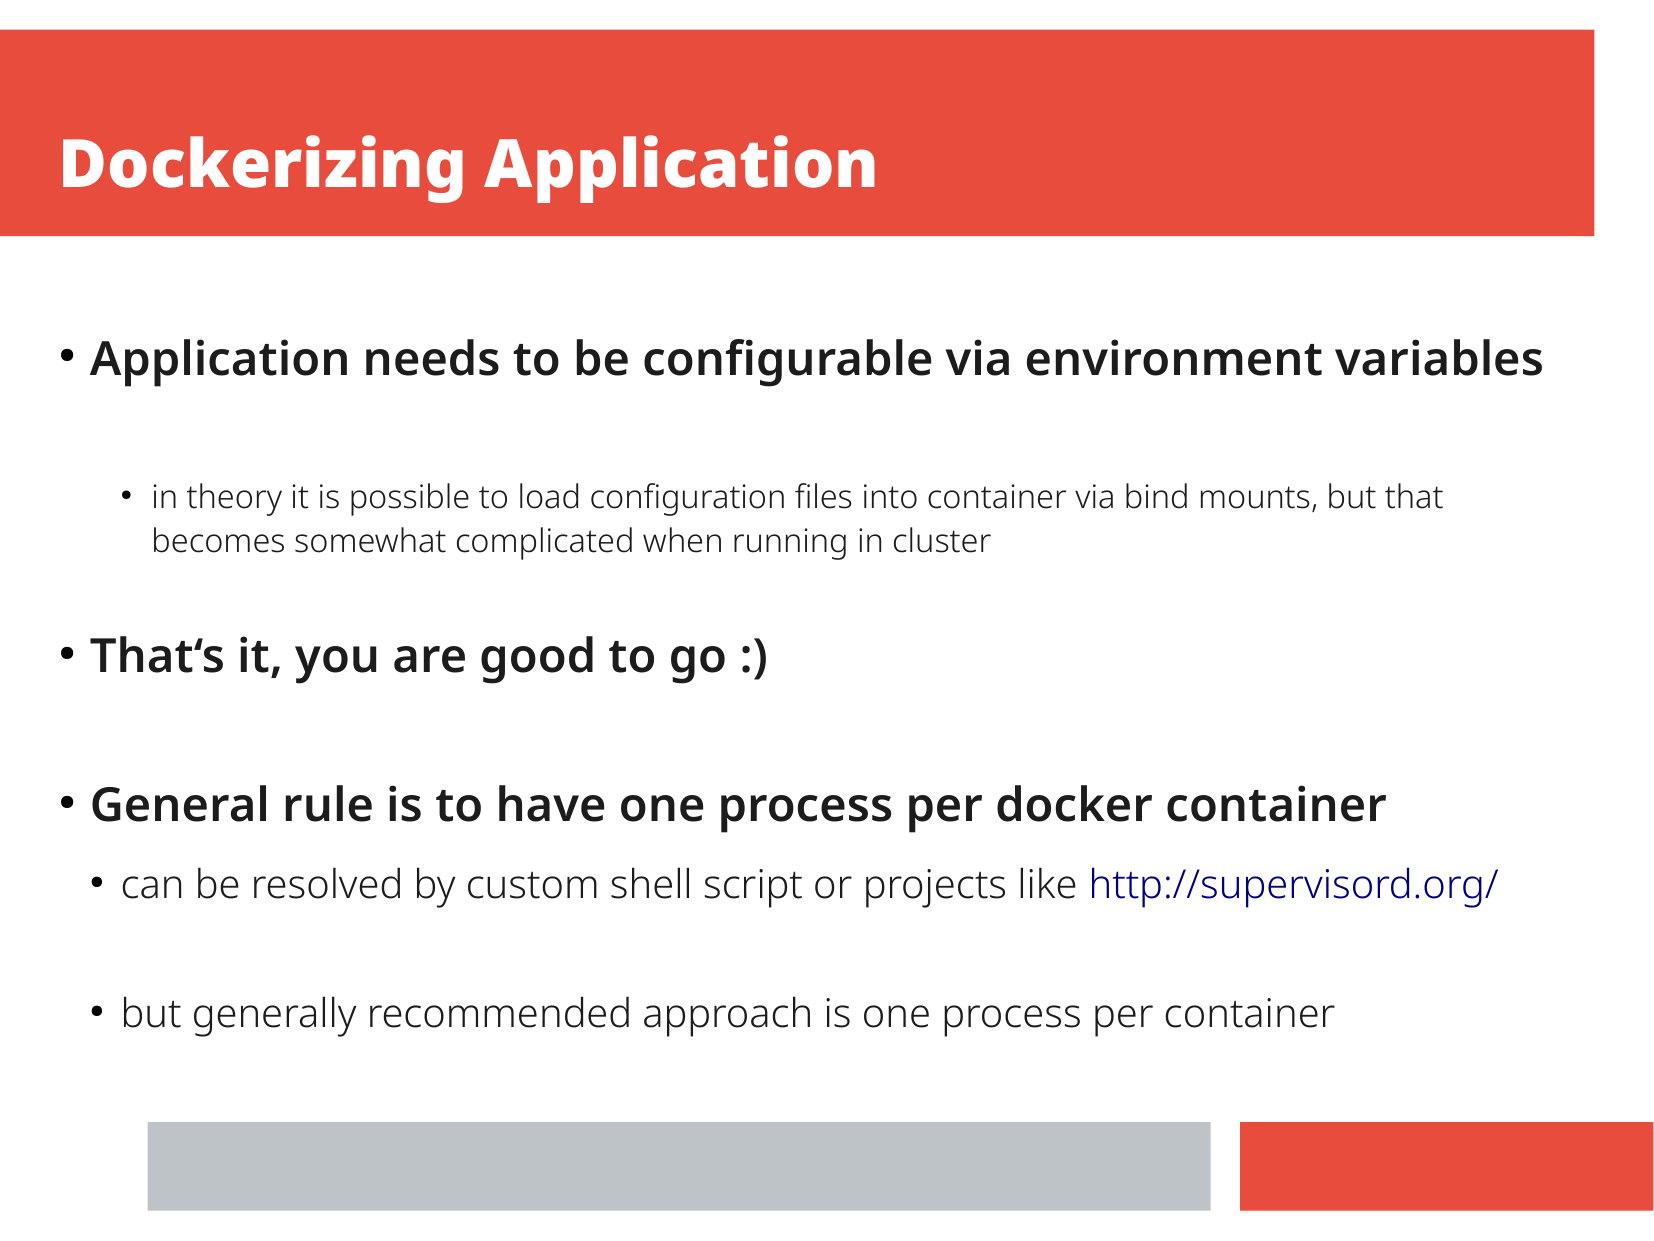

# Dockerizing Application
Application needs to be configurable via environment variables
in theory it is possible to load configuration files into container via bind mounts, but that becomes somewhat complicated when running in cluster
That‘s it, you are good to go :)
General rule is to have one process per docker container
can be resolved by custom shell script or projects like http://supervisord.org/
but generally recommended approach is one process per container